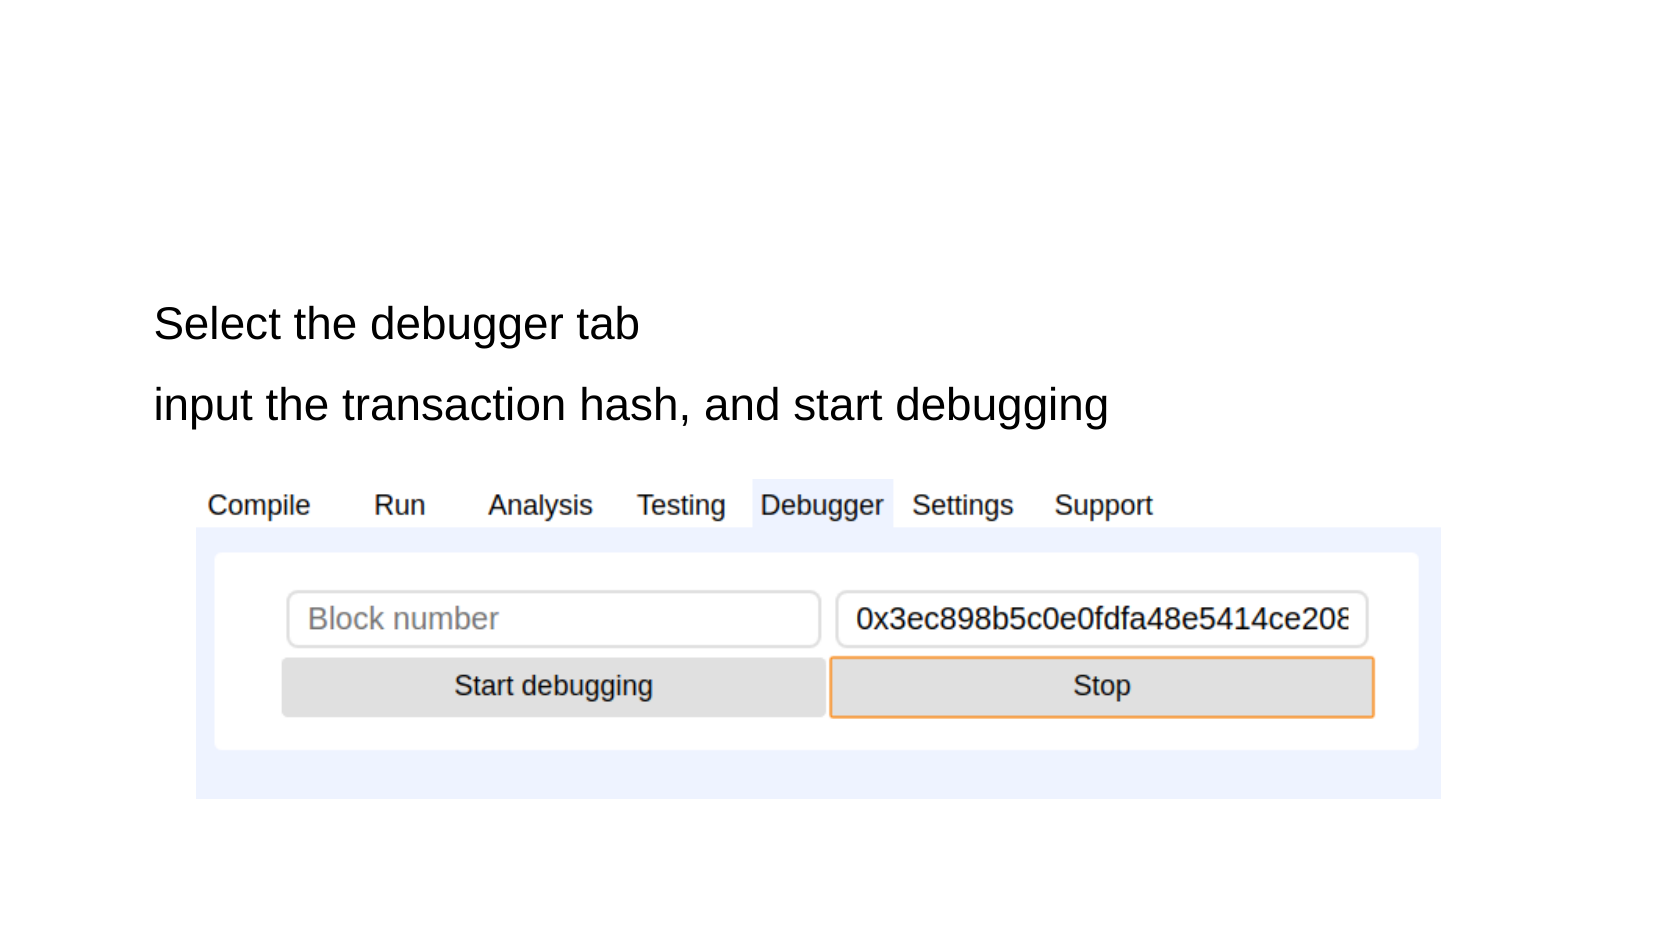

#
Select the debugger tab
input the transaction hash, and start debugging